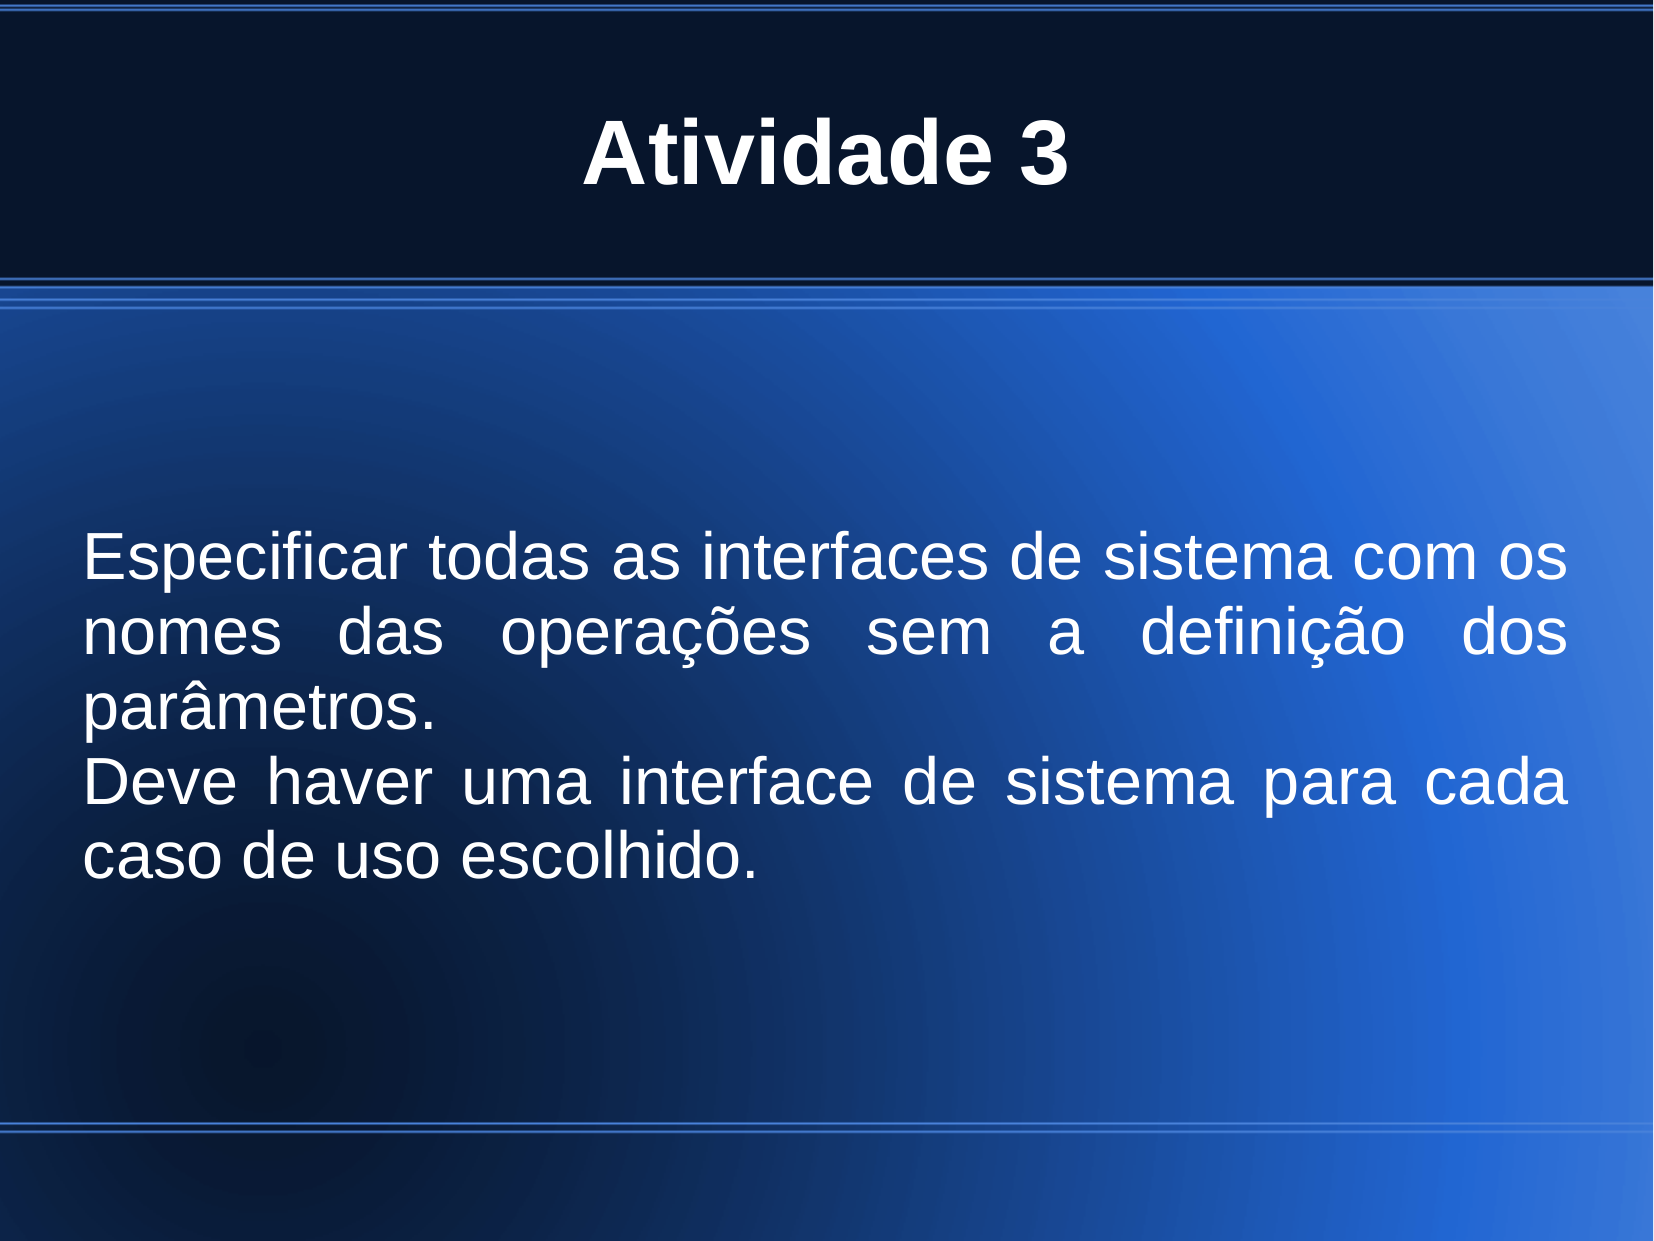

# Atividade 3
Especificar todas as interfaces de sistema com os nomes das operações sem a definição dos parâmetros.
Deve haver uma interface de sistema para cada caso de uso escolhido.